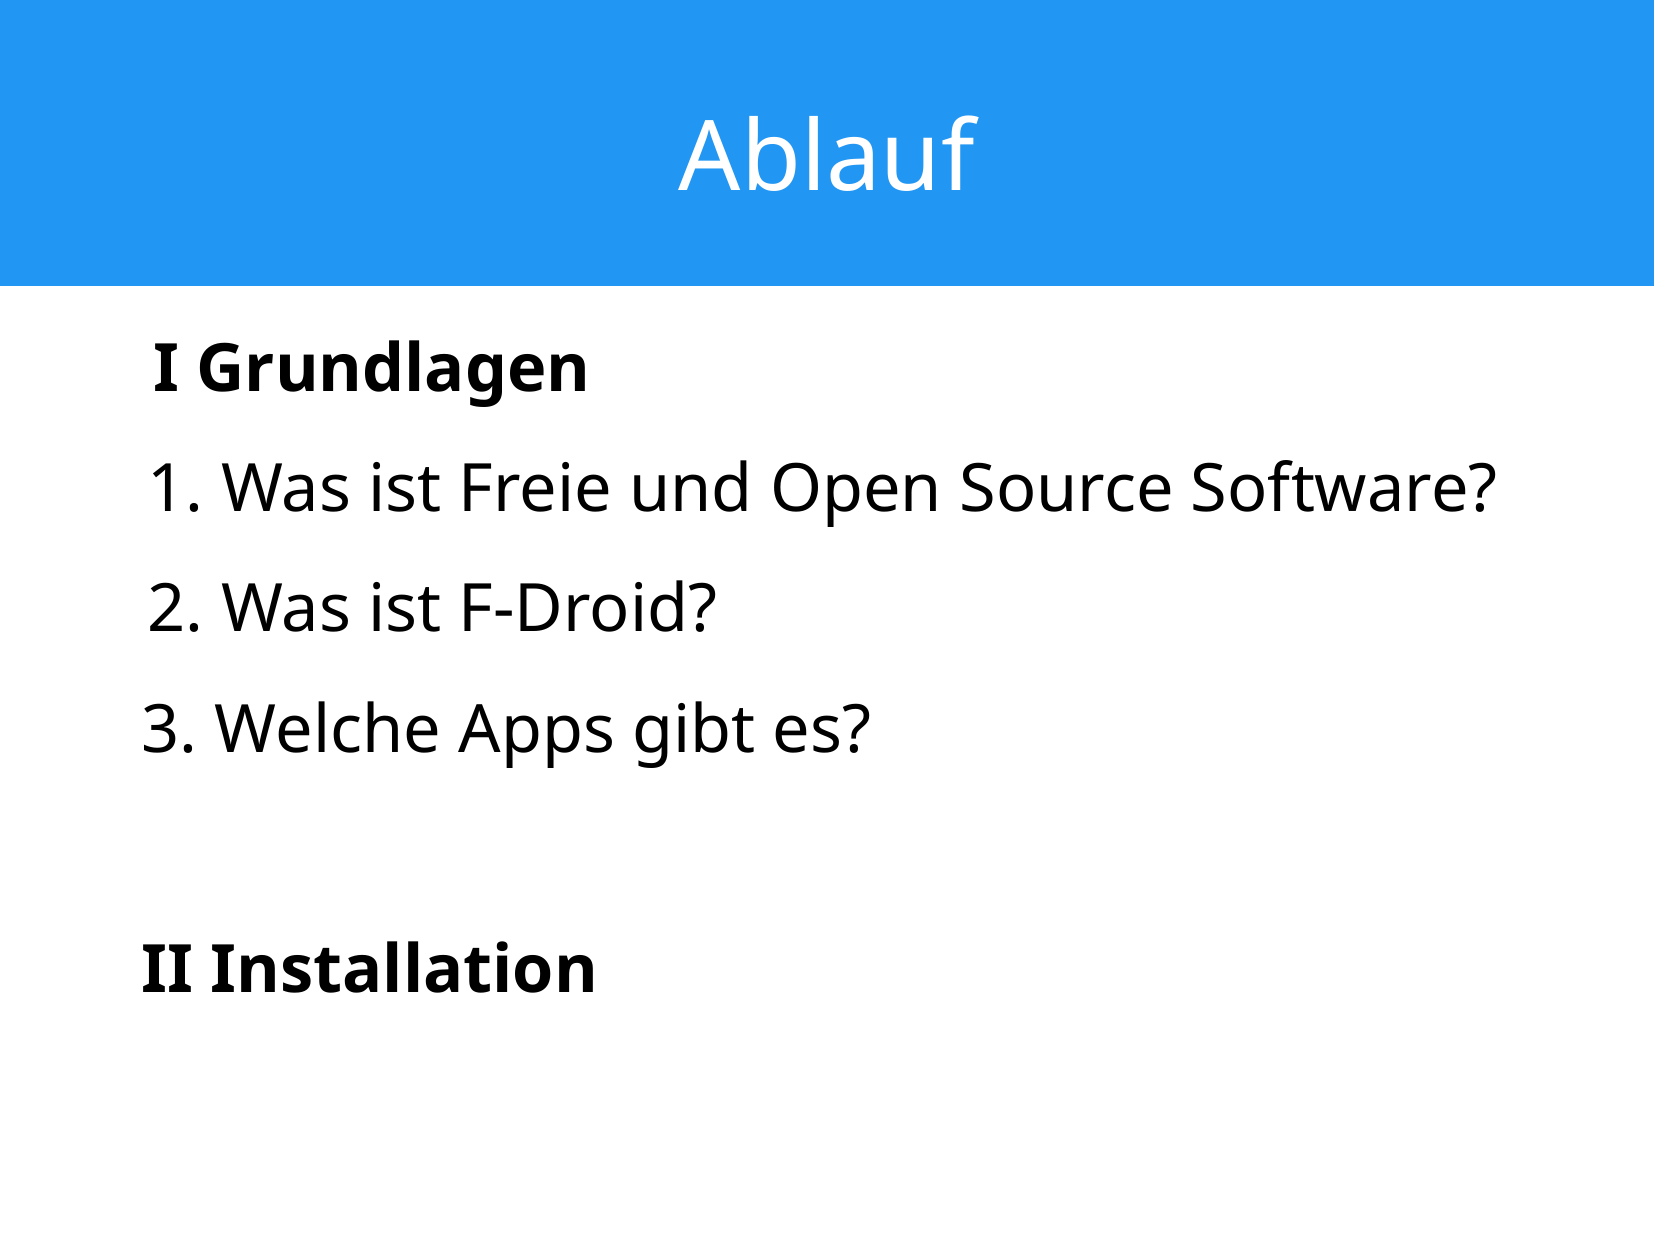

# Ablauf
I Grundlagen
1. Was ist Freie und Open Source Software?
2. Was ist F-Droid?
3. Welche Apps gibt es?
II Installation
2